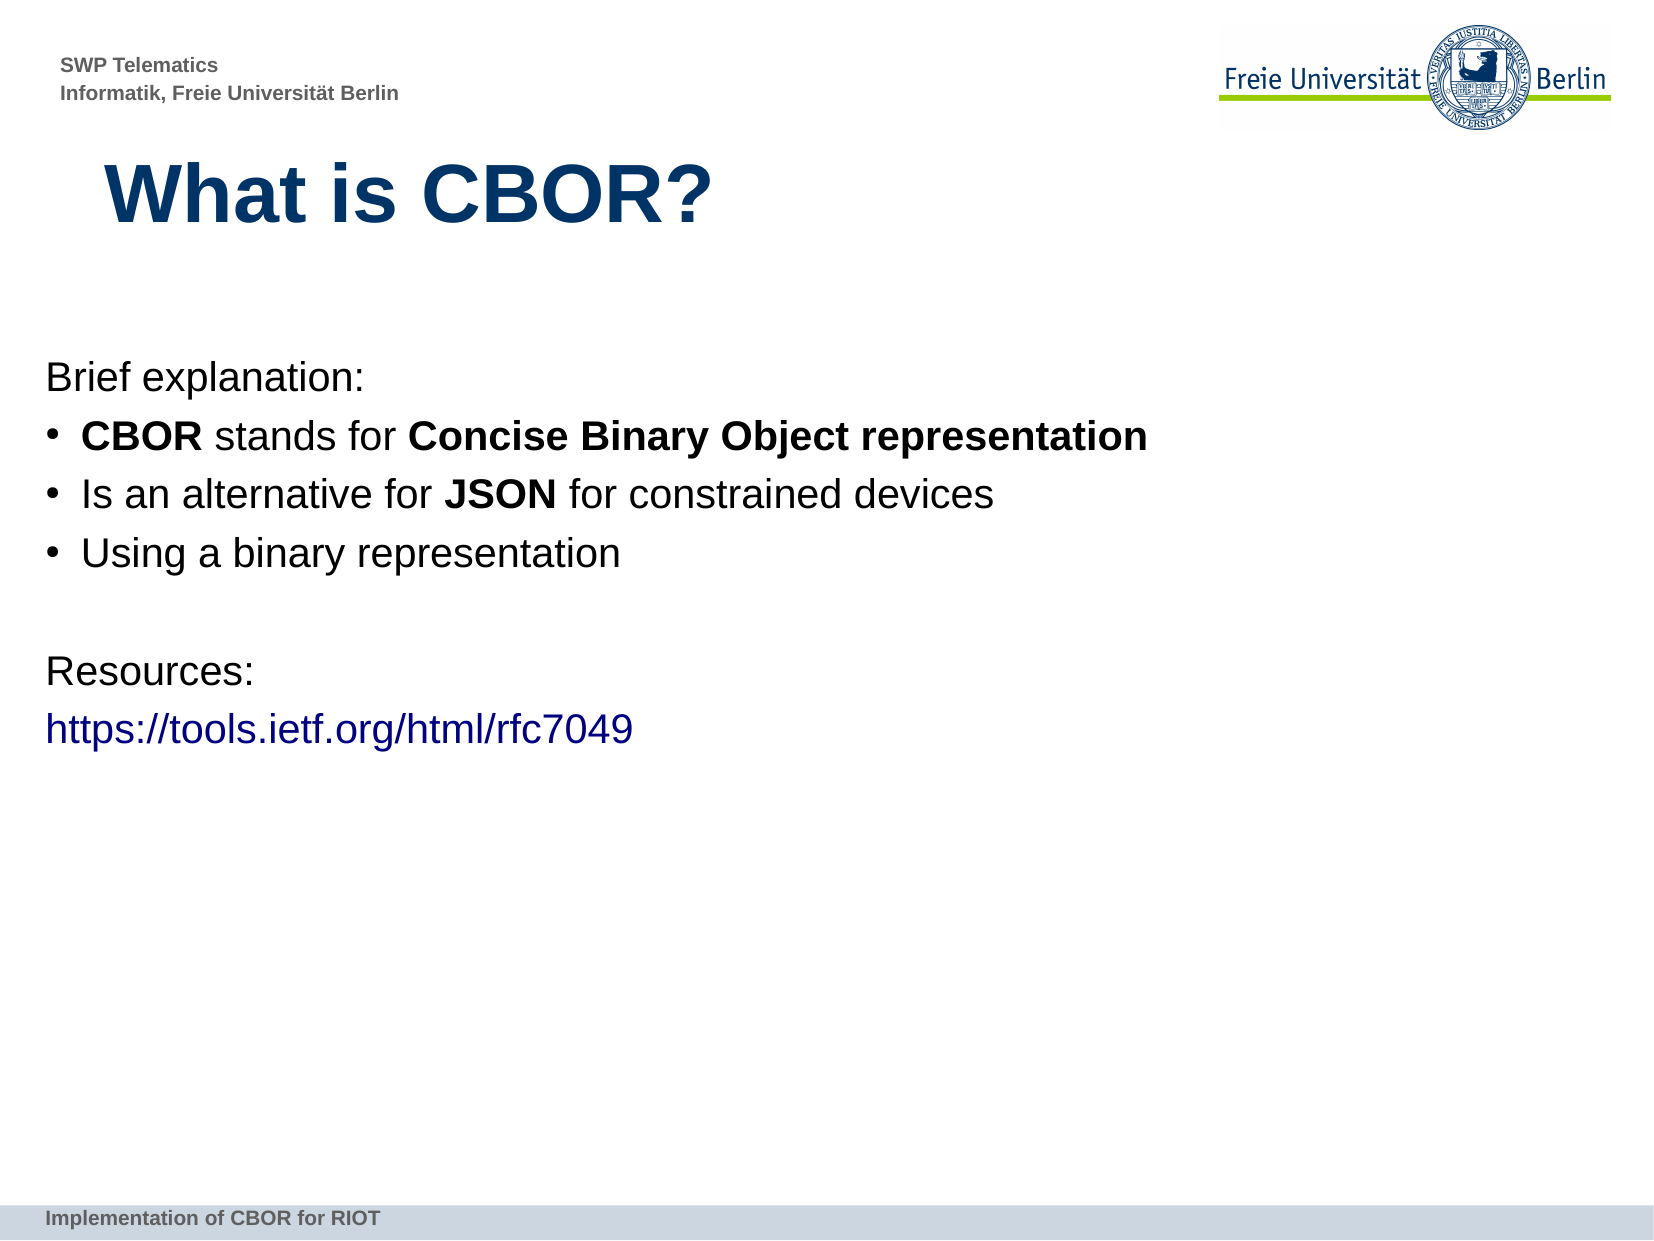

# What is CBOR?
Brief explanation:
CBOR stands for Concise Binary Object representation
Is an alternative for JSON for constrained devices
Using a binary representation
Resources:
https://tools.ietf.org/html/rfc7049